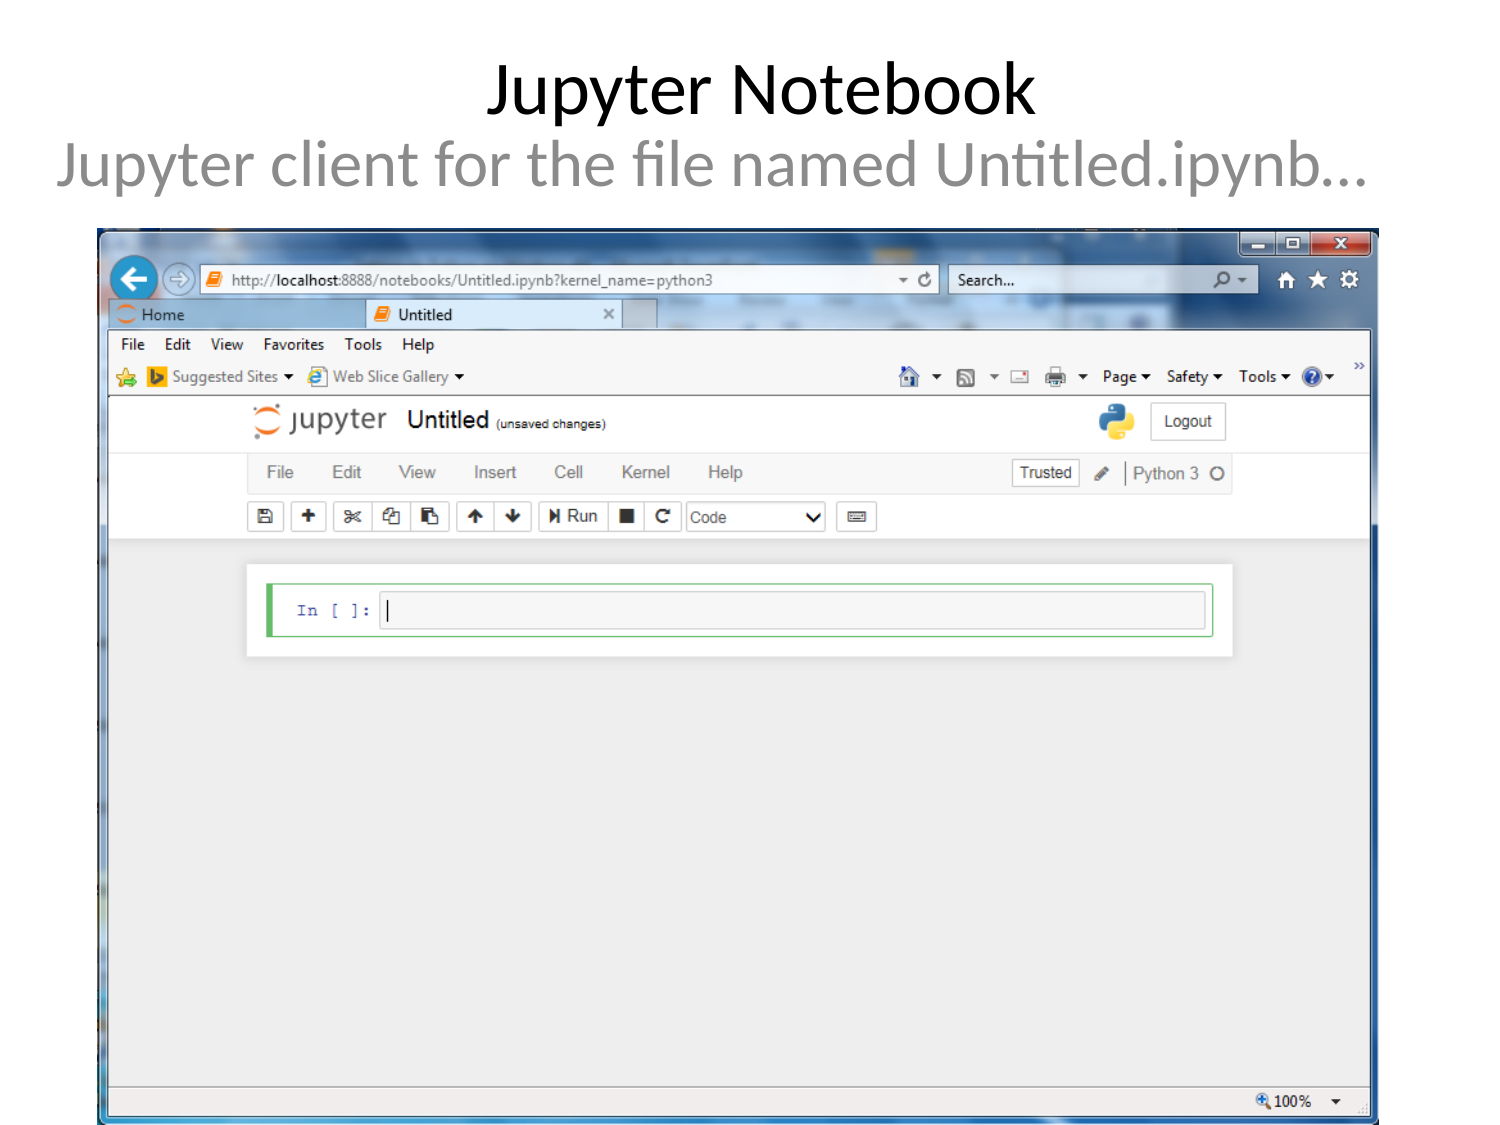

# Jupyter Notebook
Jupyter client for the file named Untitled.ipynb…